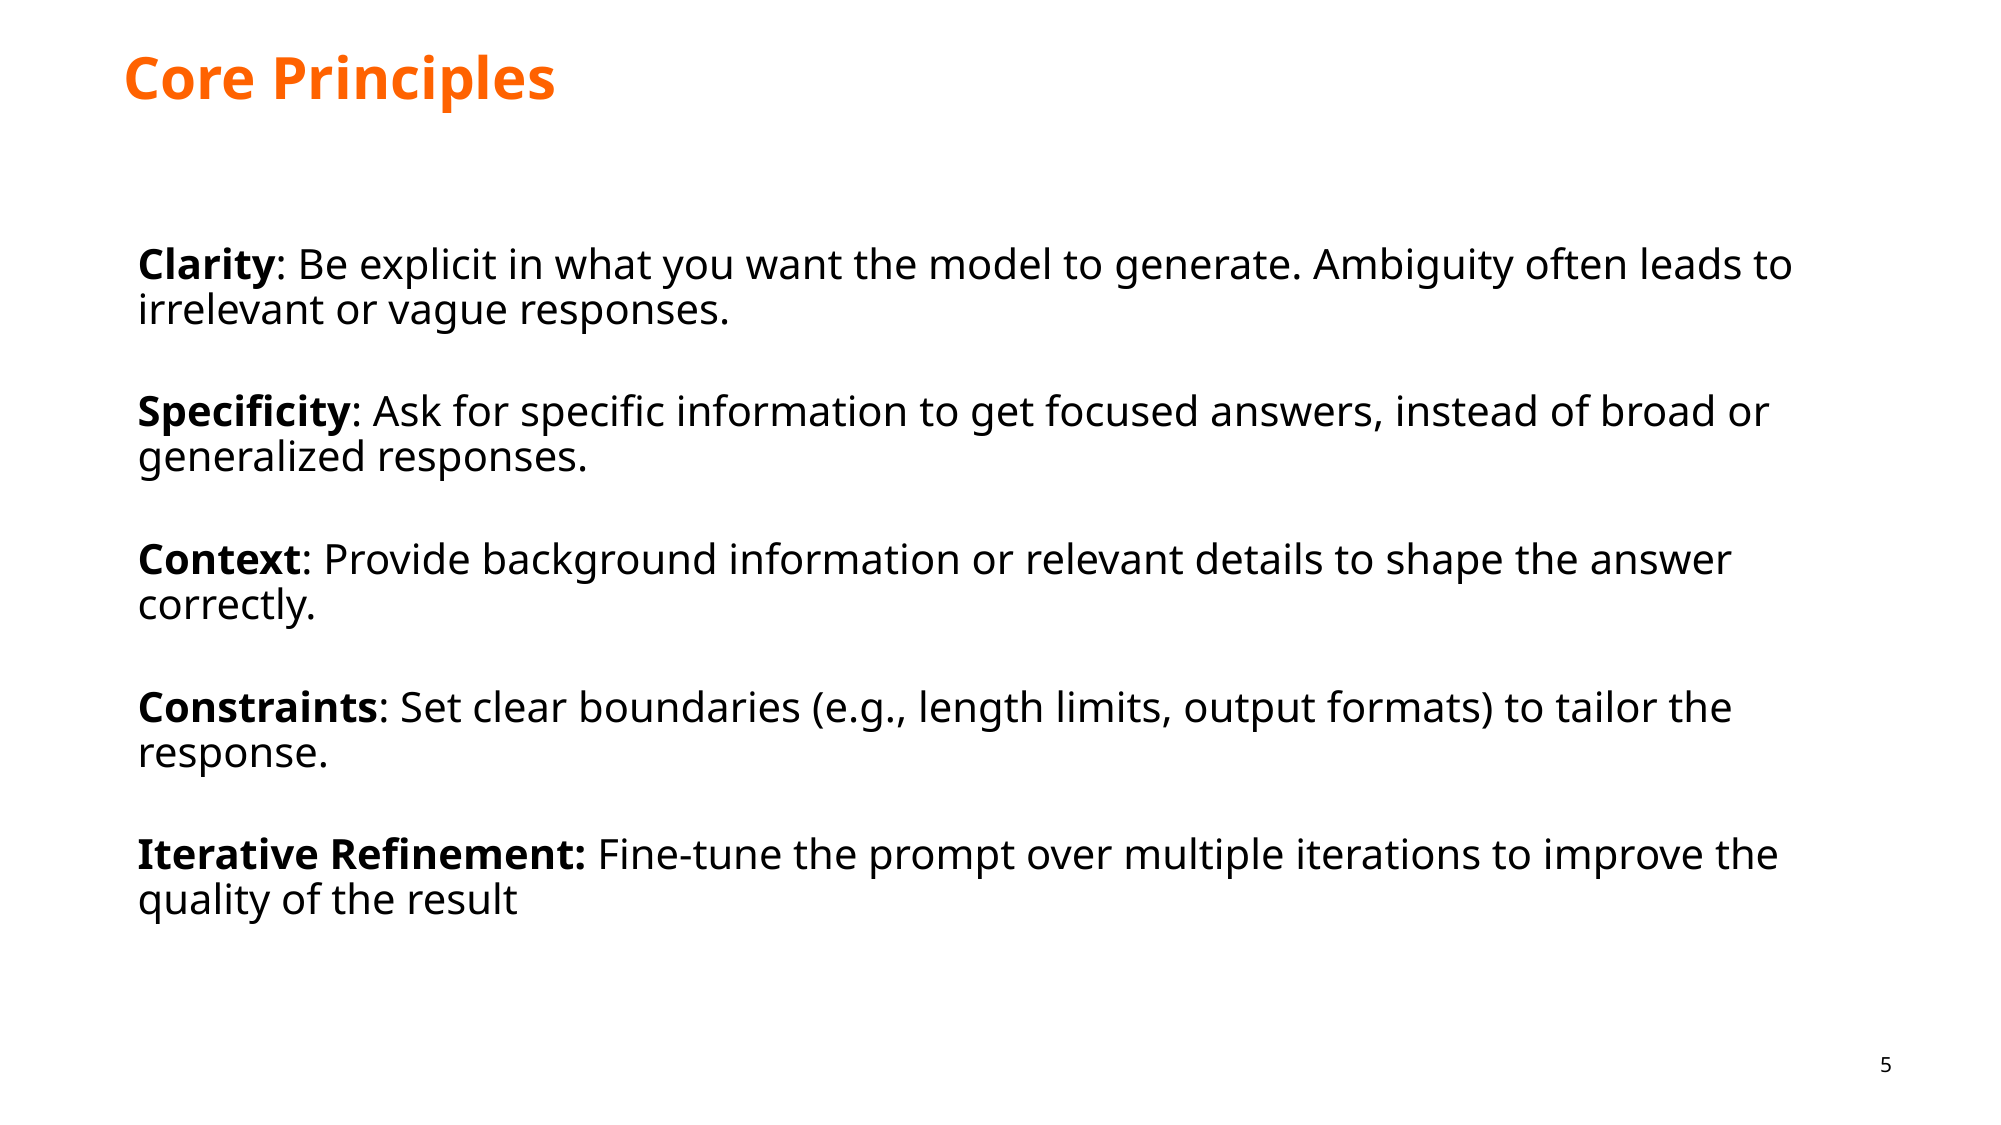

Using bullets with indent button
Use the indent button to create the text levels with the appropriate bullet.
# Core Principles
Clarity: Be explicit in what you want the model to generate. Ambiguity often leads to irrelevant or vague responses.
Specificity: Ask for specific information to get focused answers, instead of broad or generalized responses.
Context: Provide background information or relevant details to shape the answer correctly.
Constraints: Set clear boundaries (e.g., length limits, output formats) to tailor the response.
Iterative Refinement: Fine-tune the prompt over multiple iterations to improve the quality of the result